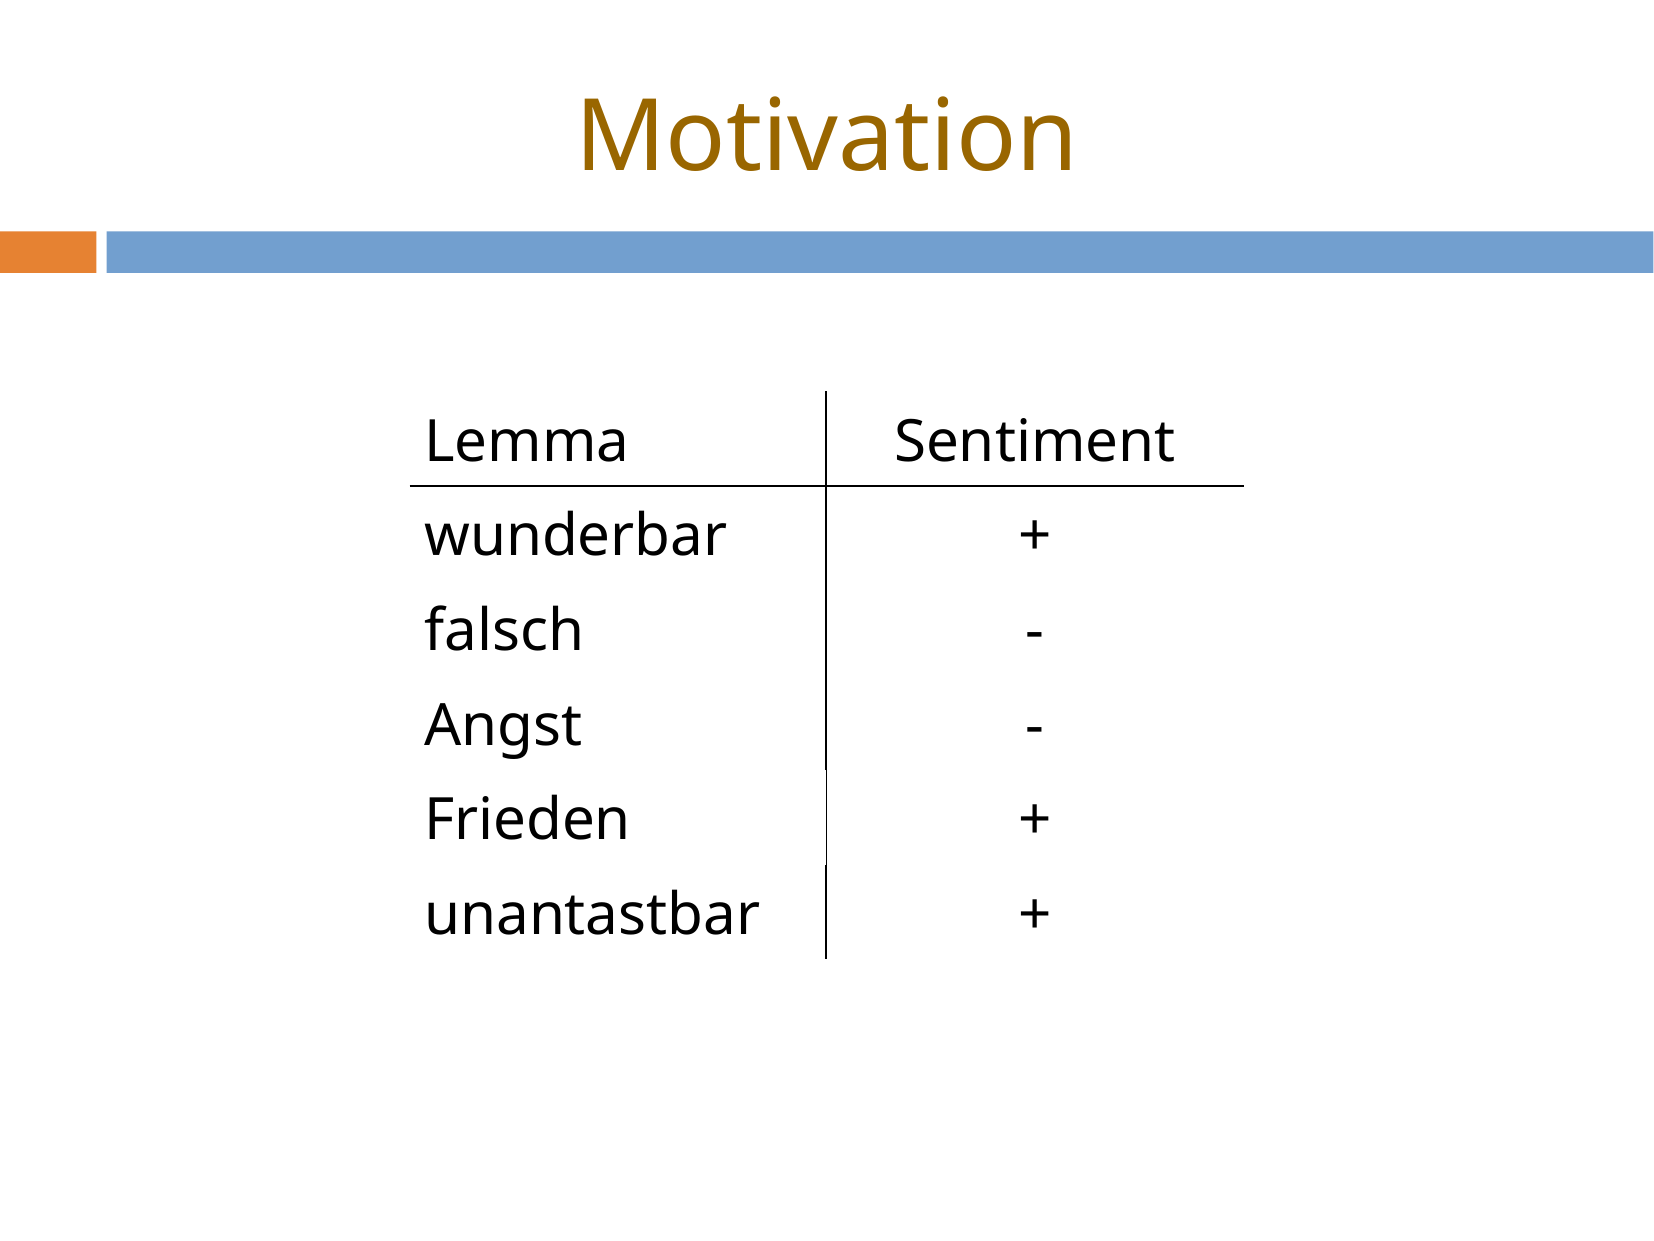

# Motivation
| Lemma | Sentiment |
| --- | --- |
| wunderbar | + |
| falsch | - |
| Angst | - |
| Frieden | + |
| unantastbar | + |